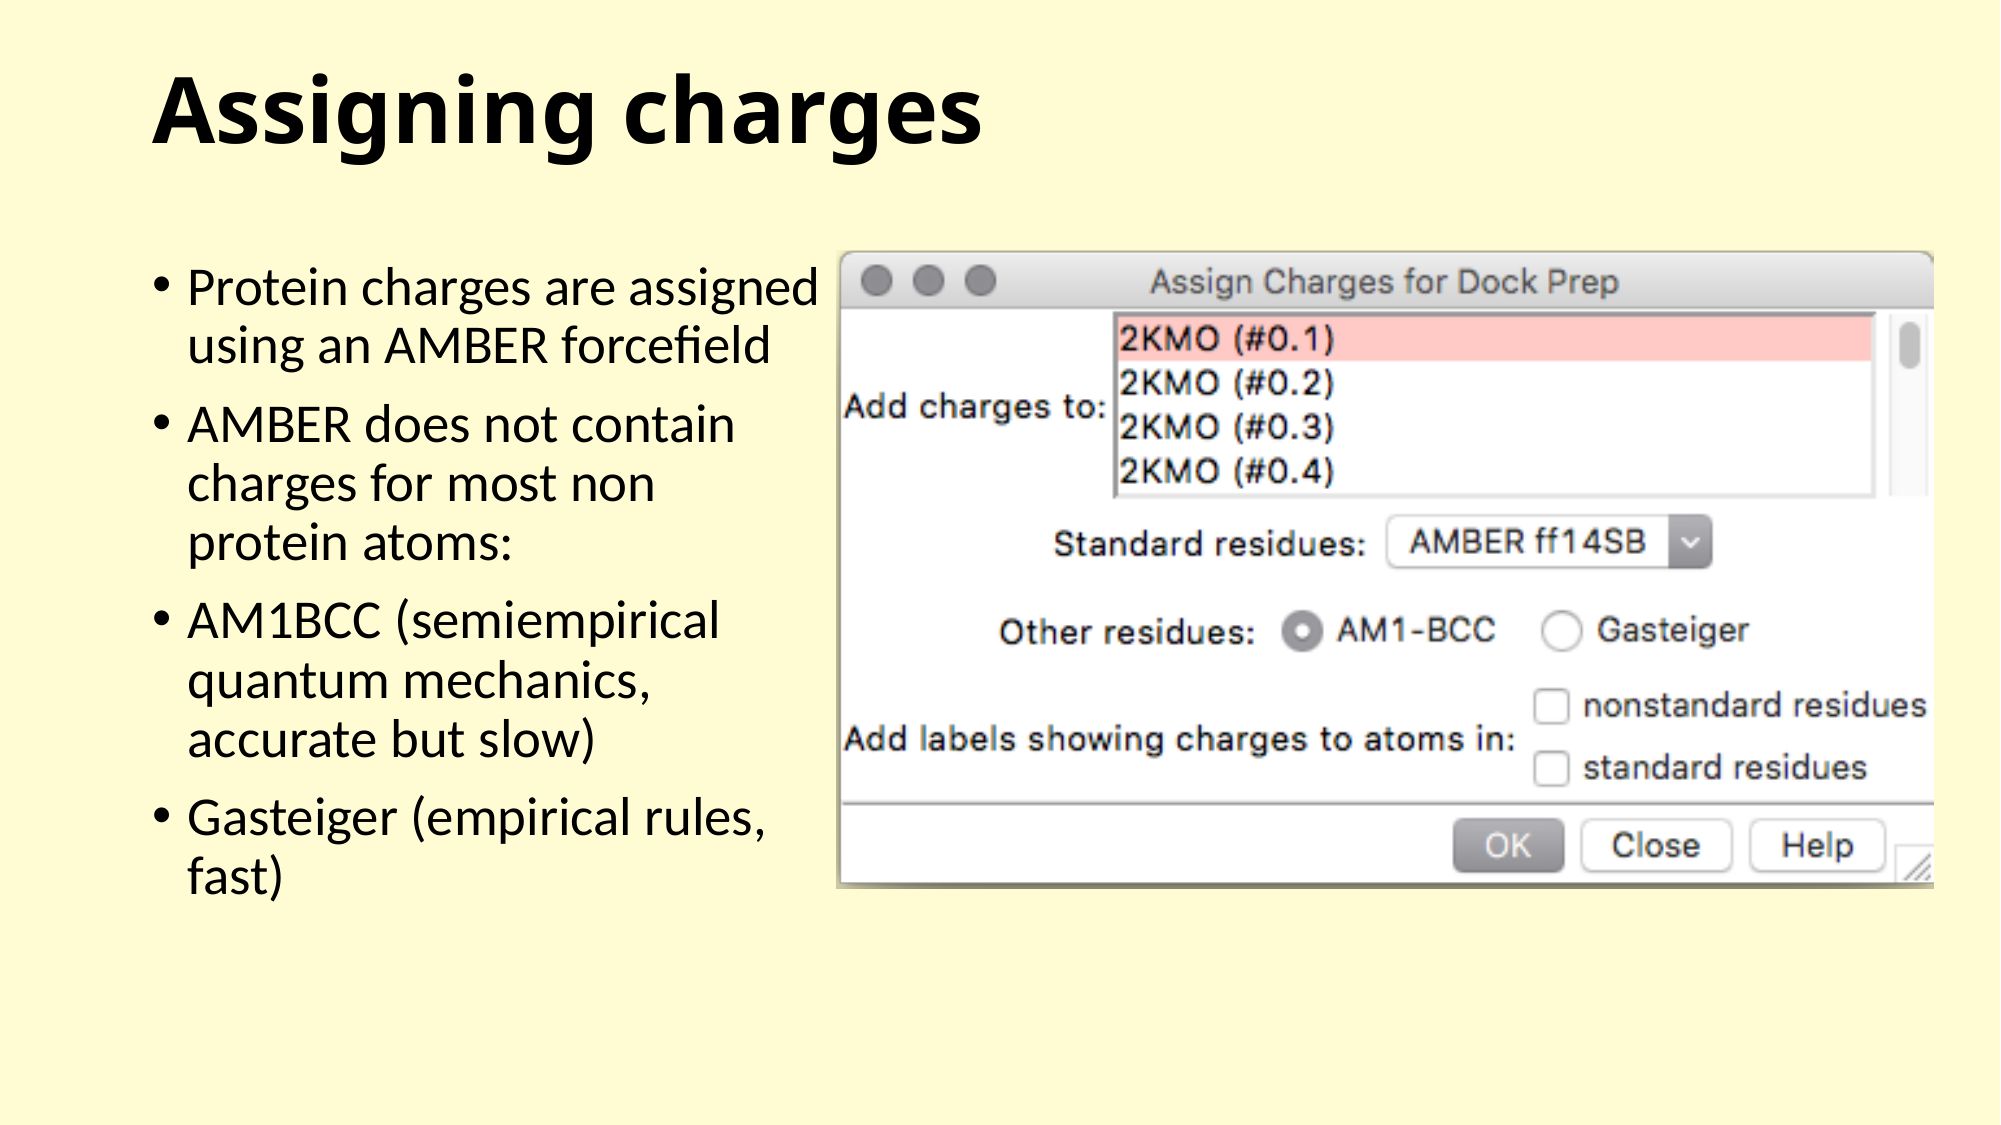

# Assigning charges
Protein charges are assigned using an AMBER forcefield
AMBER does not contain charges for most non­ protein atoms:
AM1­BCC (semi­empirical quantum mechanics, accurate but slow)
Gasteiger (empirical rules, fast)